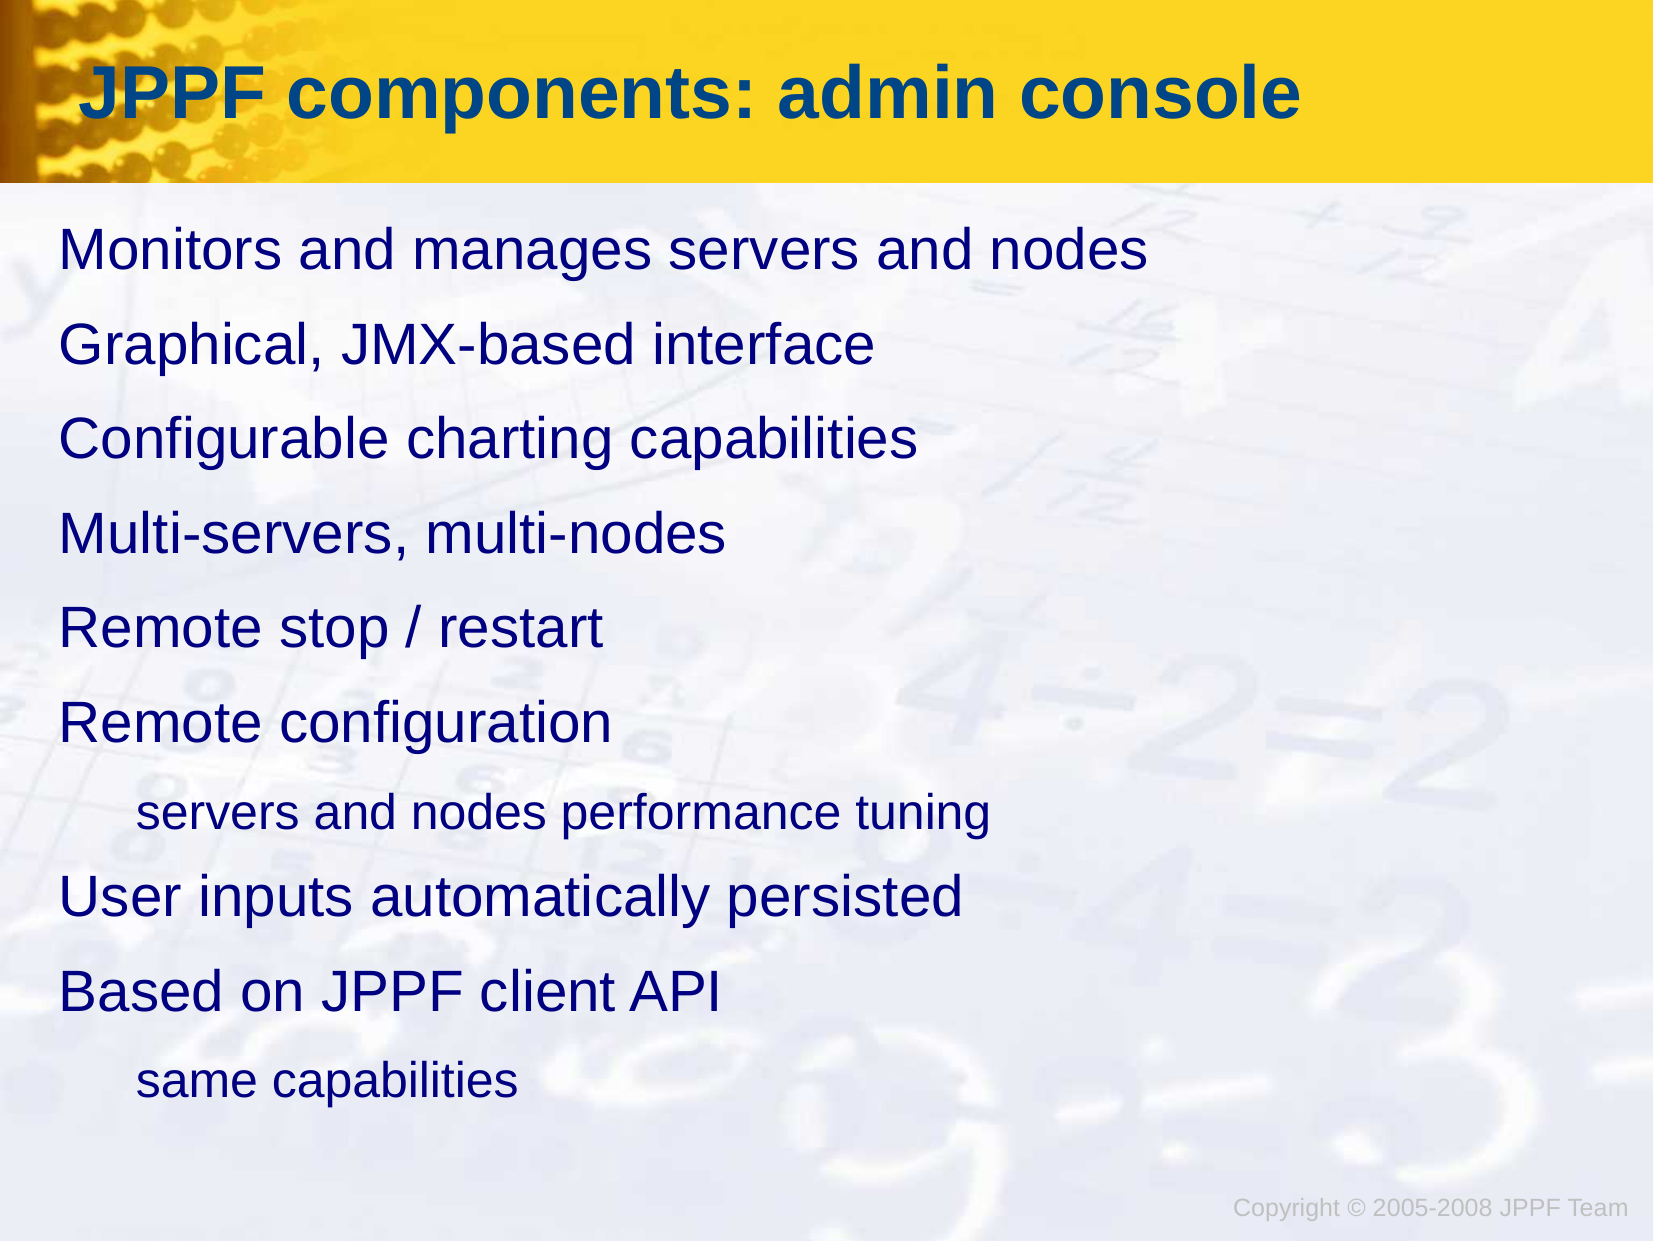

# JPPF components: admin console
Monitors and manages servers and nodes
Graphical, JMX-based interface
Configurable charting capabilities
Multi-servers, multi-nodes
Remote stop / restart
Remote configuration
servers and nodes performance tuning
User inputs automatically persisted
Based on JPPF client API
same capabilities